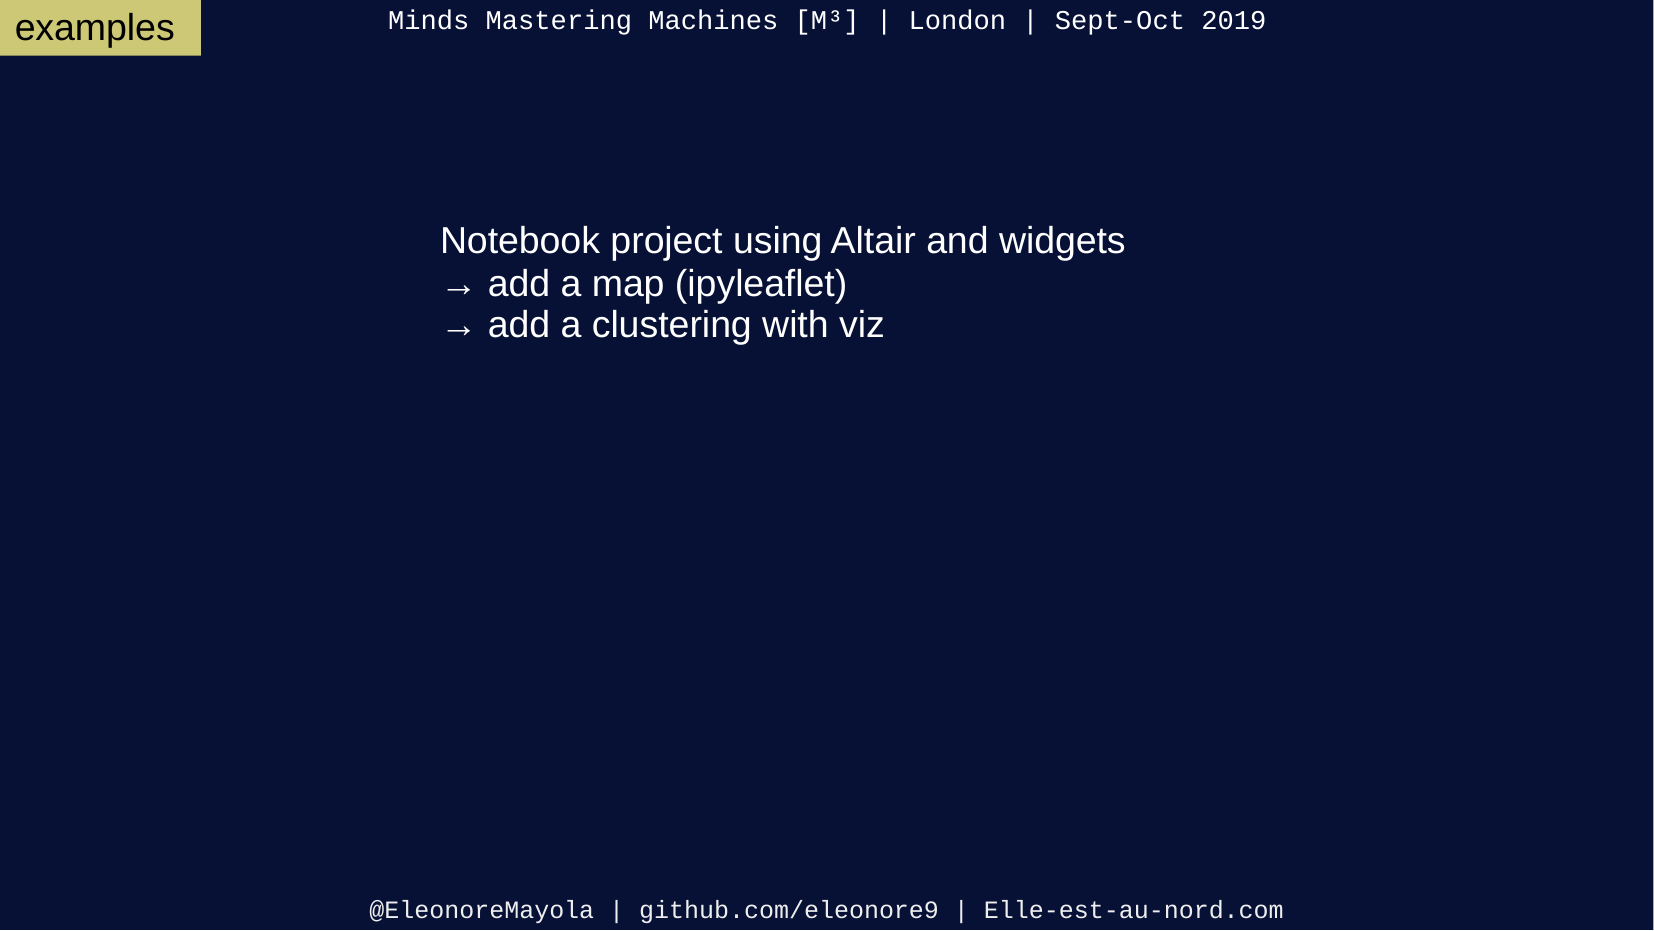

Minds Mastering Machines [M³] | London | Sept-Oct 2019
examples
Notebook project using Altair and widgets
→ add a map (ipyleaflet)
→ add a clustering with viz
@EleonoreMayola | github.com/eleonore9 | Elle-est-au-nord.com